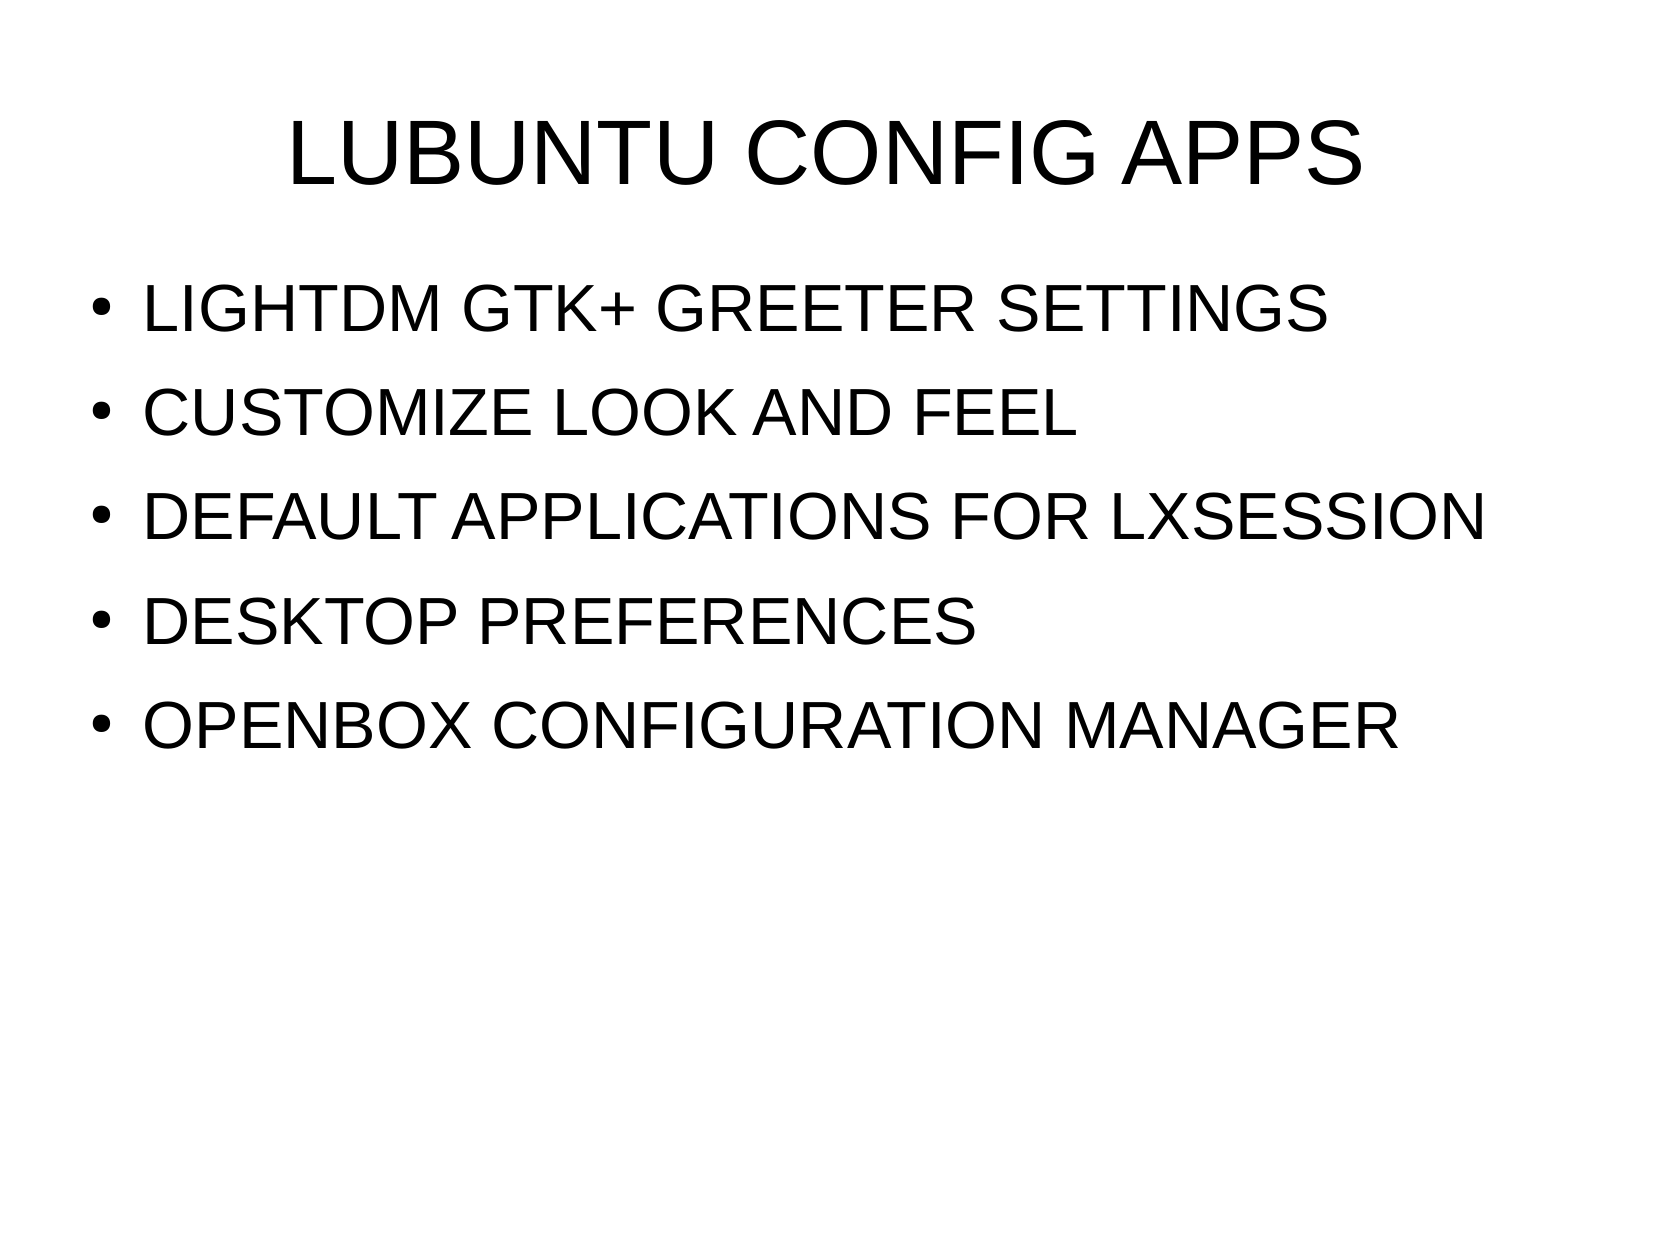

# LUBUNTU CONFIG APPS
LIGHTDM GTK+ GREETER SETTINGS
CUSTOMIZE LOOK AND FEEL
DEFAULT APPLICATIONS FOR LXSESSION
DESKTOP PREFERENCES
OPENBOX CONFIGURATION MANAGER